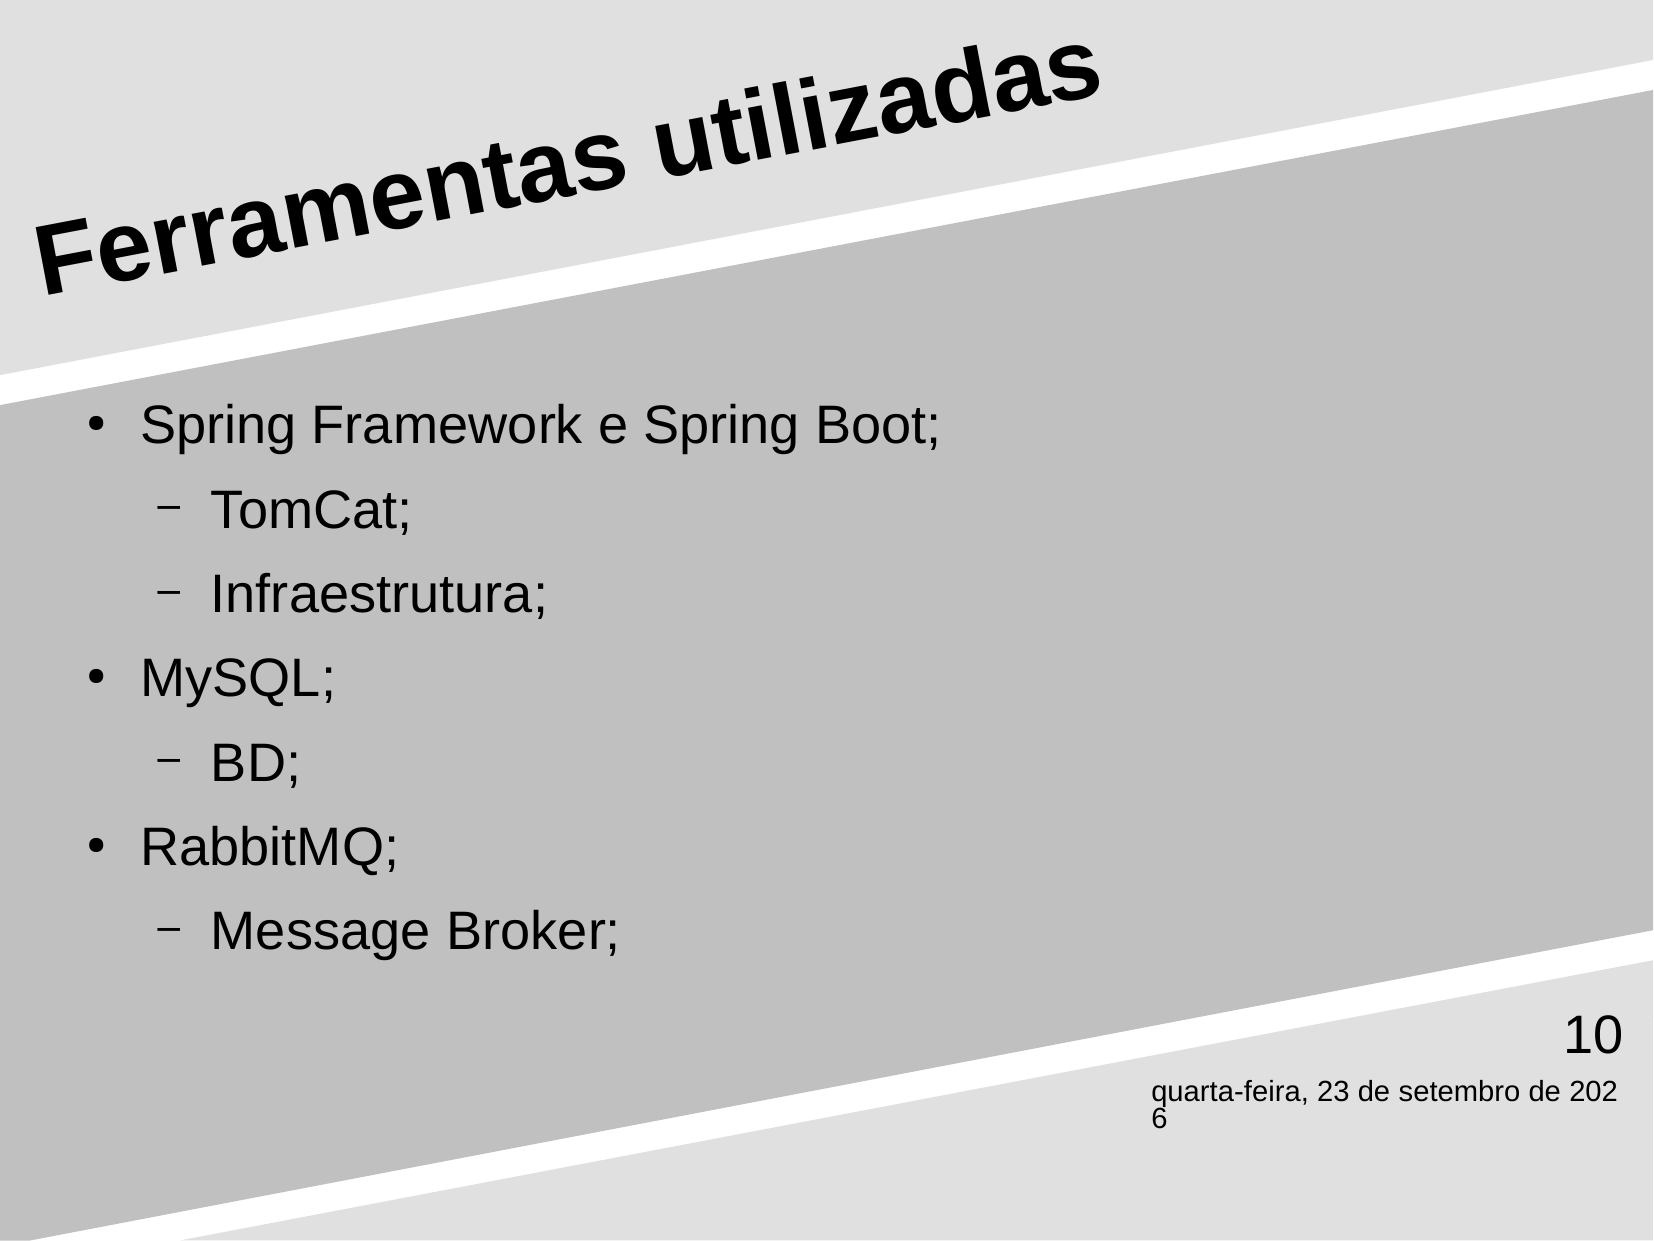

# Ferramentas utilizadas
Spring Framework e Spring Boot;
TomCat;
Infraestrutura;
MySQL;
BD;
RabbitMQ;
Message Broker;
10